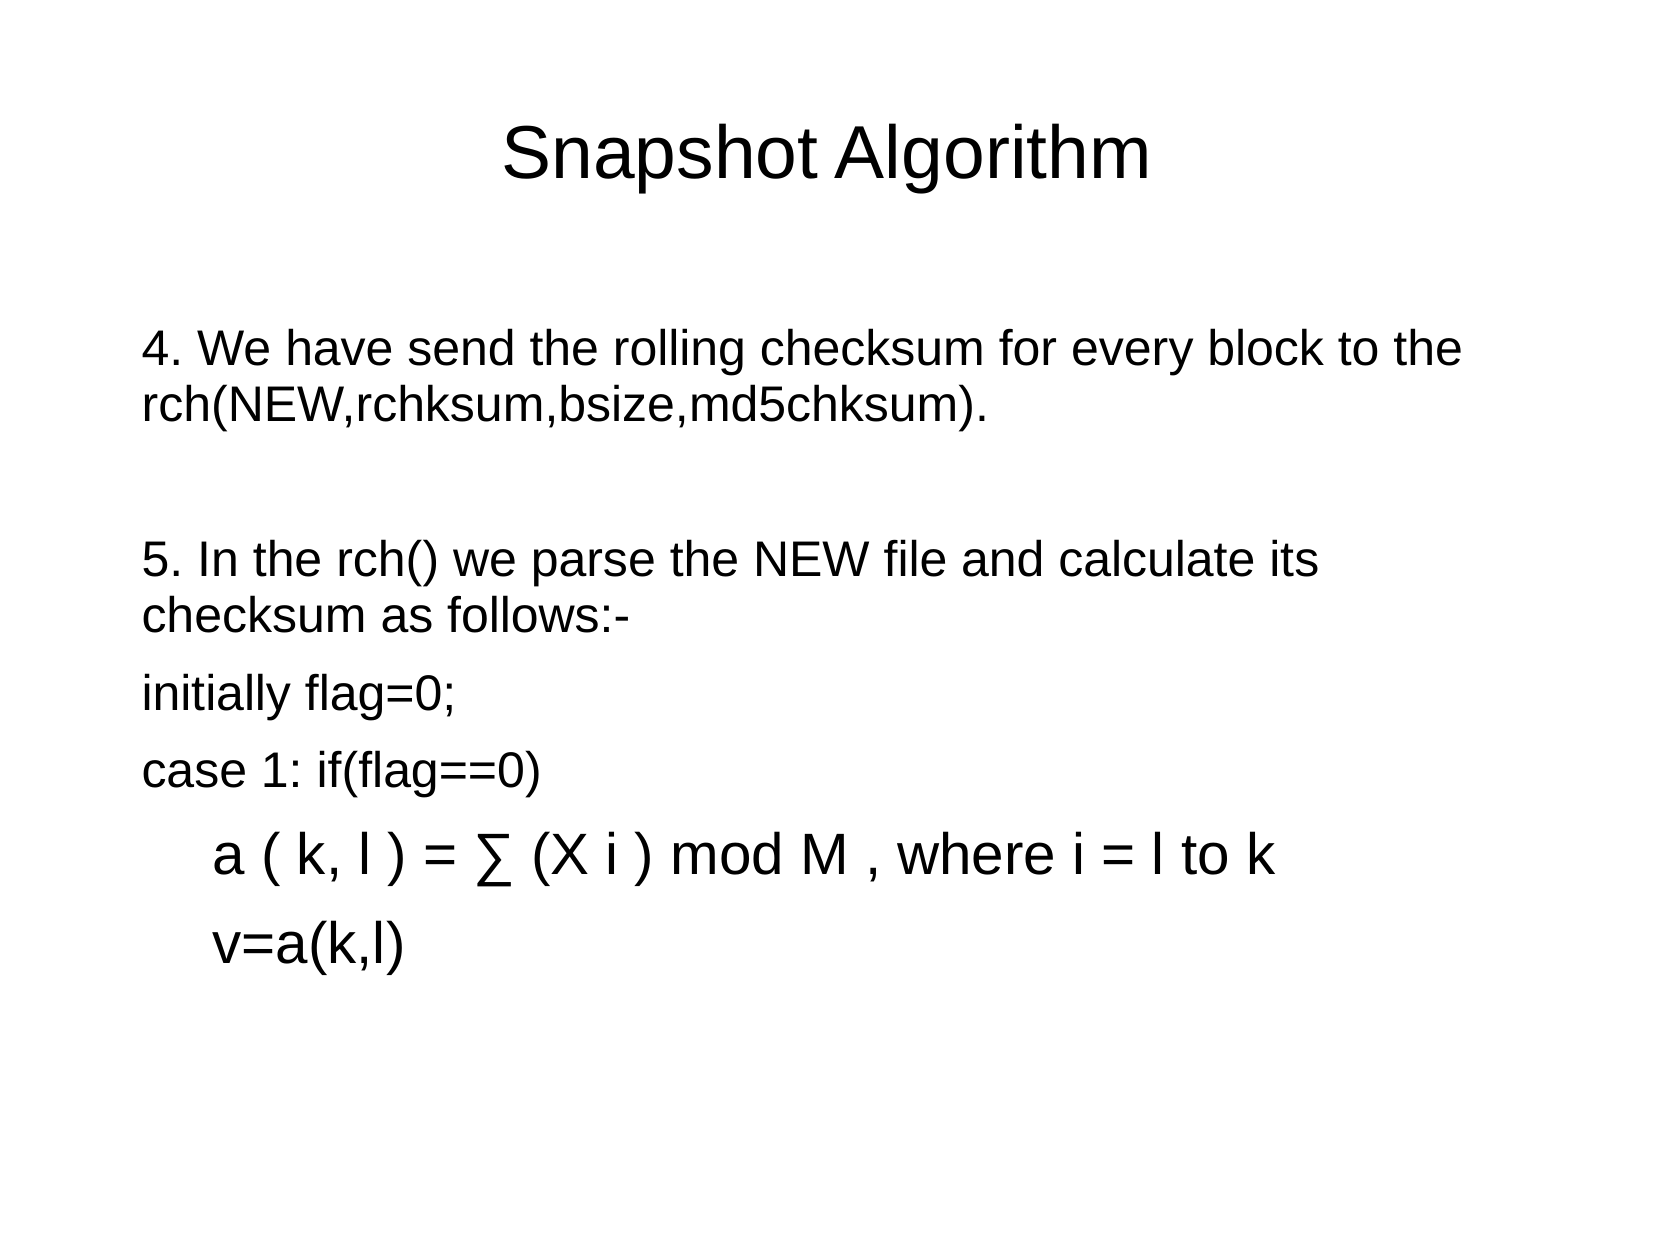

# Snapshot Algorithm
4. We have send the rolling checksum for every block to the rch(NEW,rchksum,bsize,md5chksum).
5. In the rch() we parse the NEW file and calculate its checksum as follows:-
initially flag=0;
case 1: if(flag==0)
a ( k, l ) = ∑ (X i ) mod M , where i = l to k
v=a(k,l)